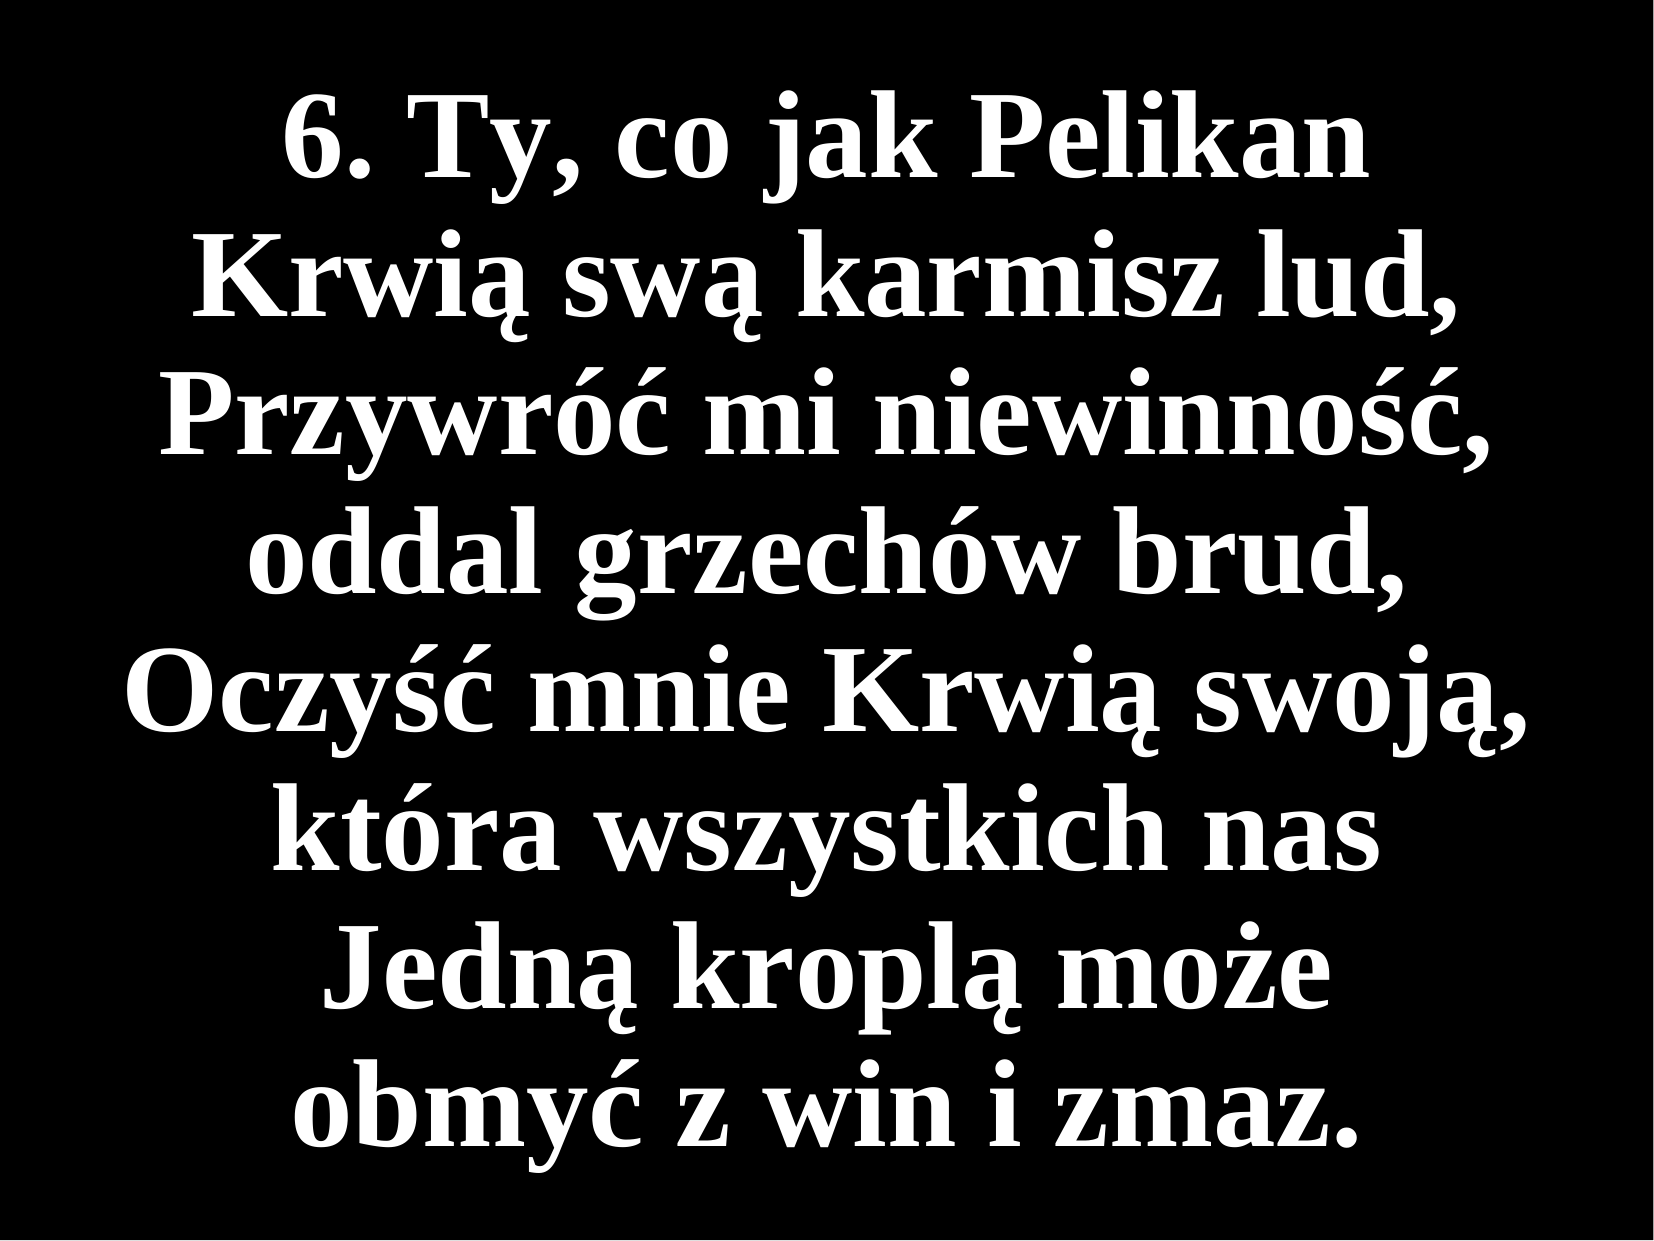

# 6. Ty, co jak Pelikan Krwią swą karmisz lud, Przywróć mi niewinność, oddal grzechów brud, Oczyść mnie Krwią swoją, która wszystkich nas Jedną kroplą może obmyć z win i zmaz.